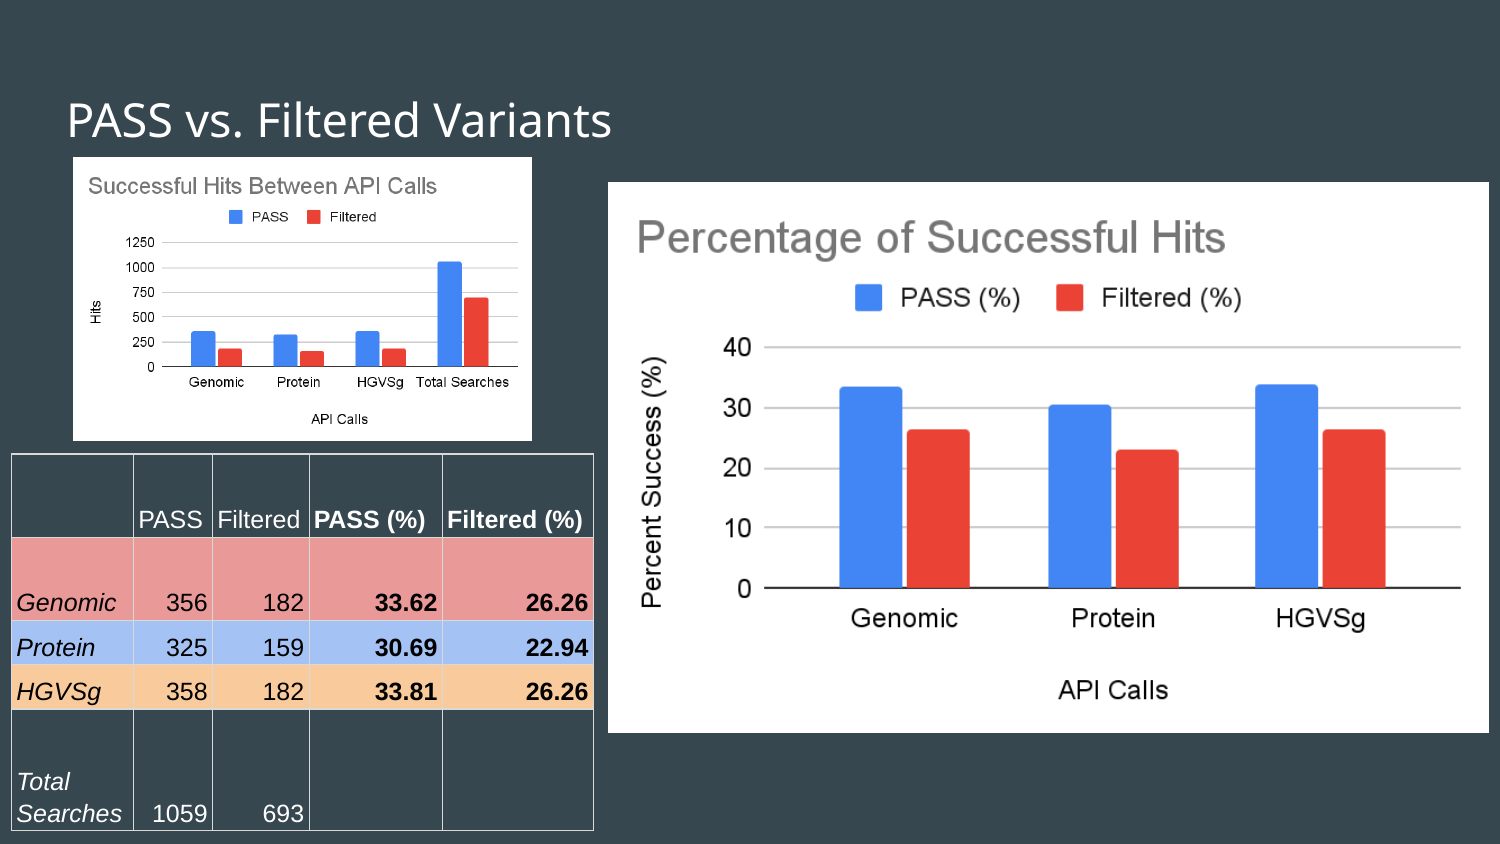

# PASS vs. Filtered Variants
| | PASS | Filtered | PASS (%) | Filtered (%) |
| --- | --- | --- | --- | --- |
| Genomic | 356 | 182 | 33.62 | 26.26 |
| Protein | 325 | 159 | 30.69 | 22.94 |
| HGVSg | 358 | 182 | 33.81 | 26.26 |
| Total Searches | 1059 | 693 | | |